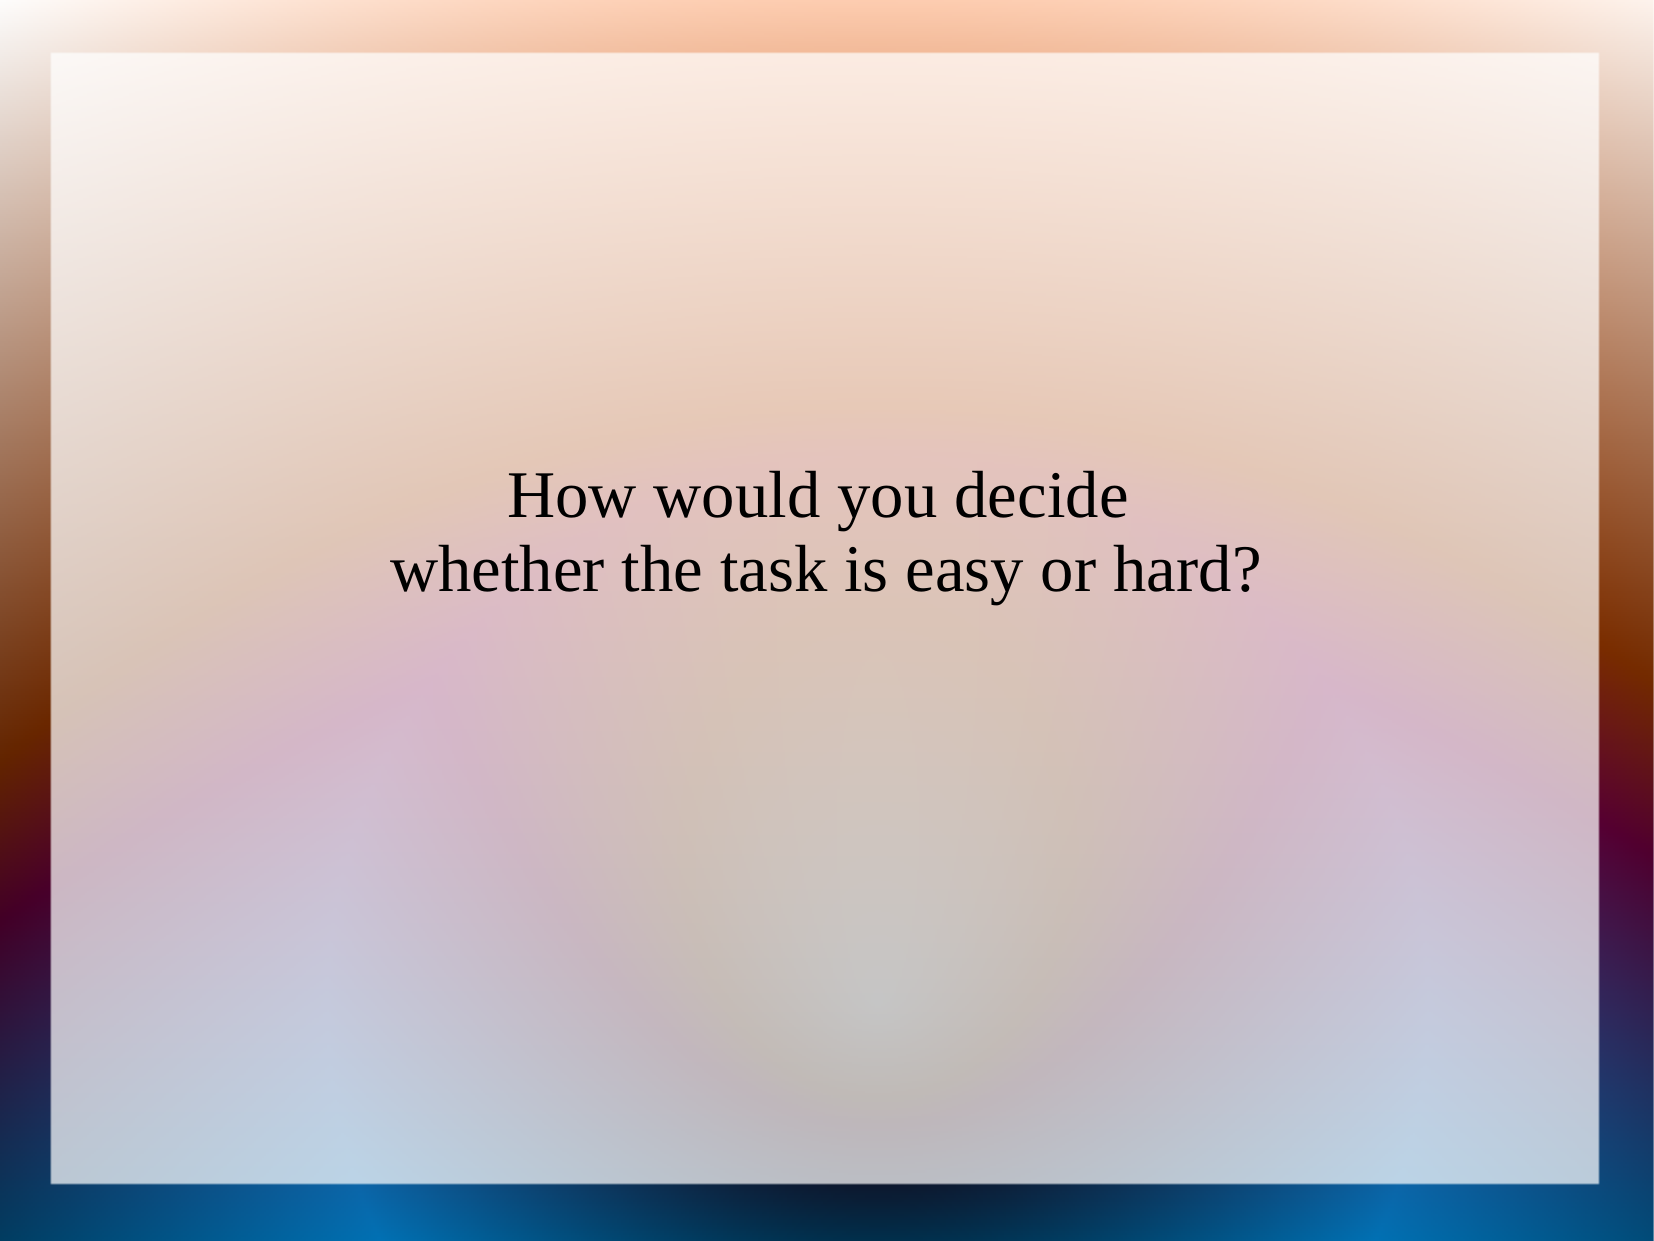

# How would you decide
whether the task is easy or hard?